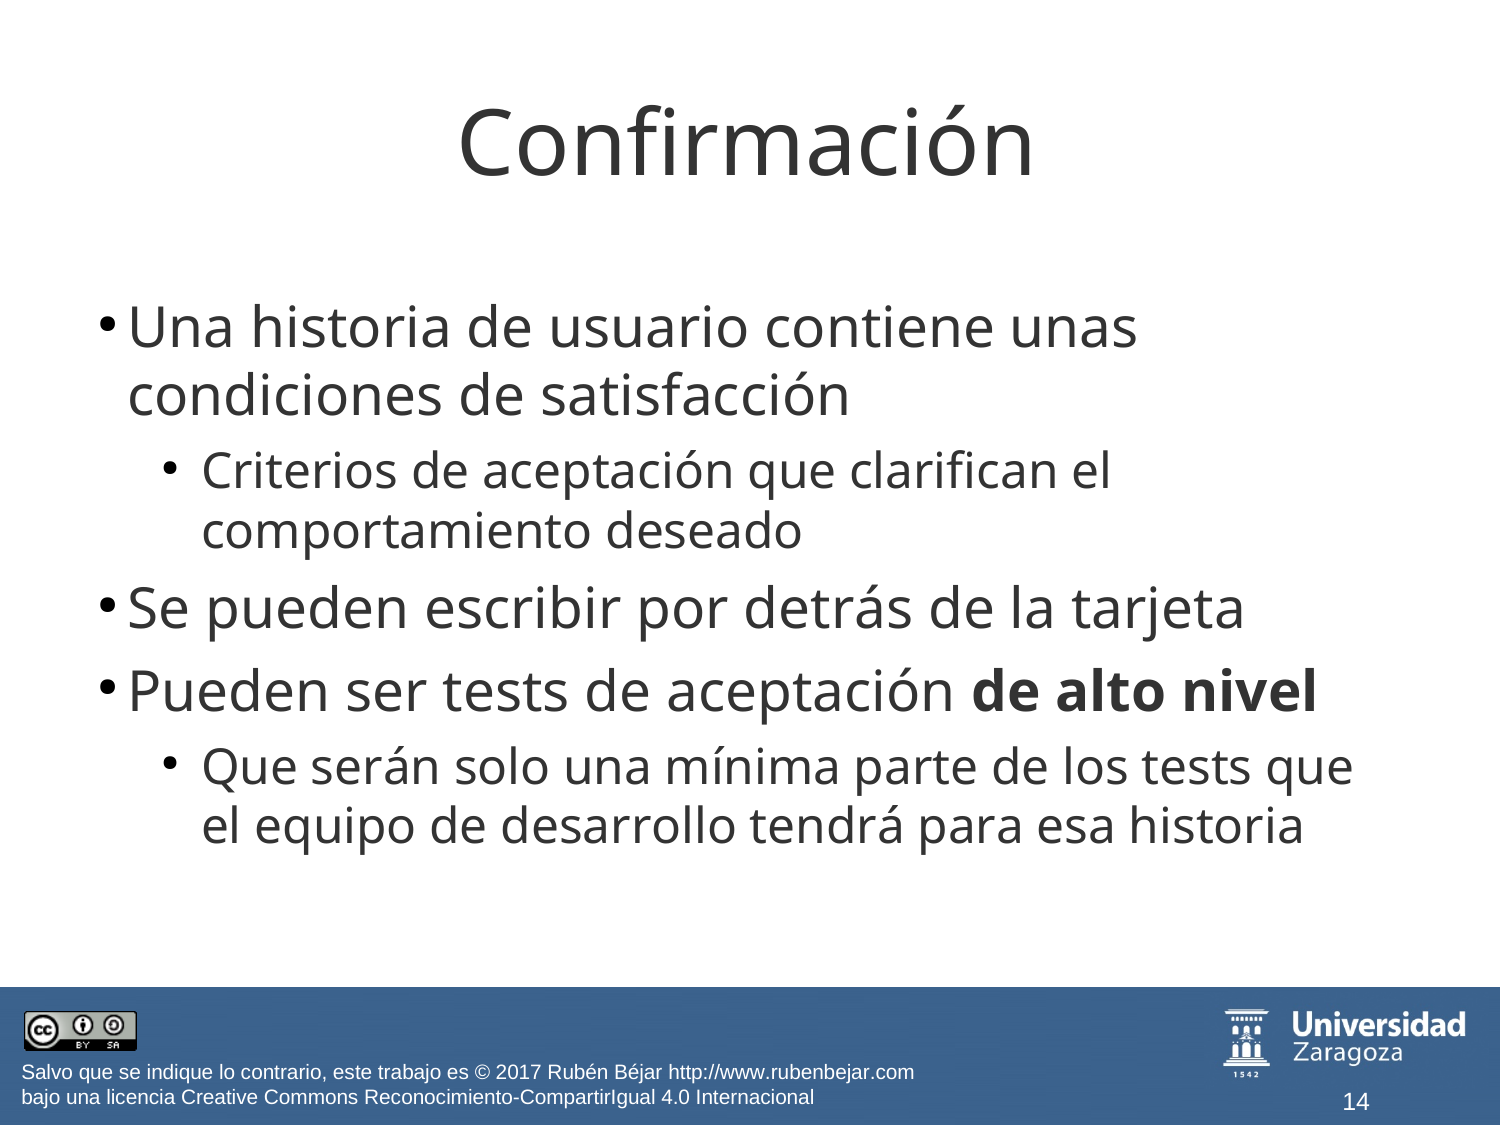

# Confirmación
Una historia de usuario contiene unas condiciones de satisfacción
Criterios de aceptación que clarifican el comportamiento deseado
Se pueden escribir por detrás de la tarjeta
Pueden ser tests de aceptación de alto nivel
Que serán solo una mínima parte de los tests que el equipo de desarrollo tendrá para esa historia